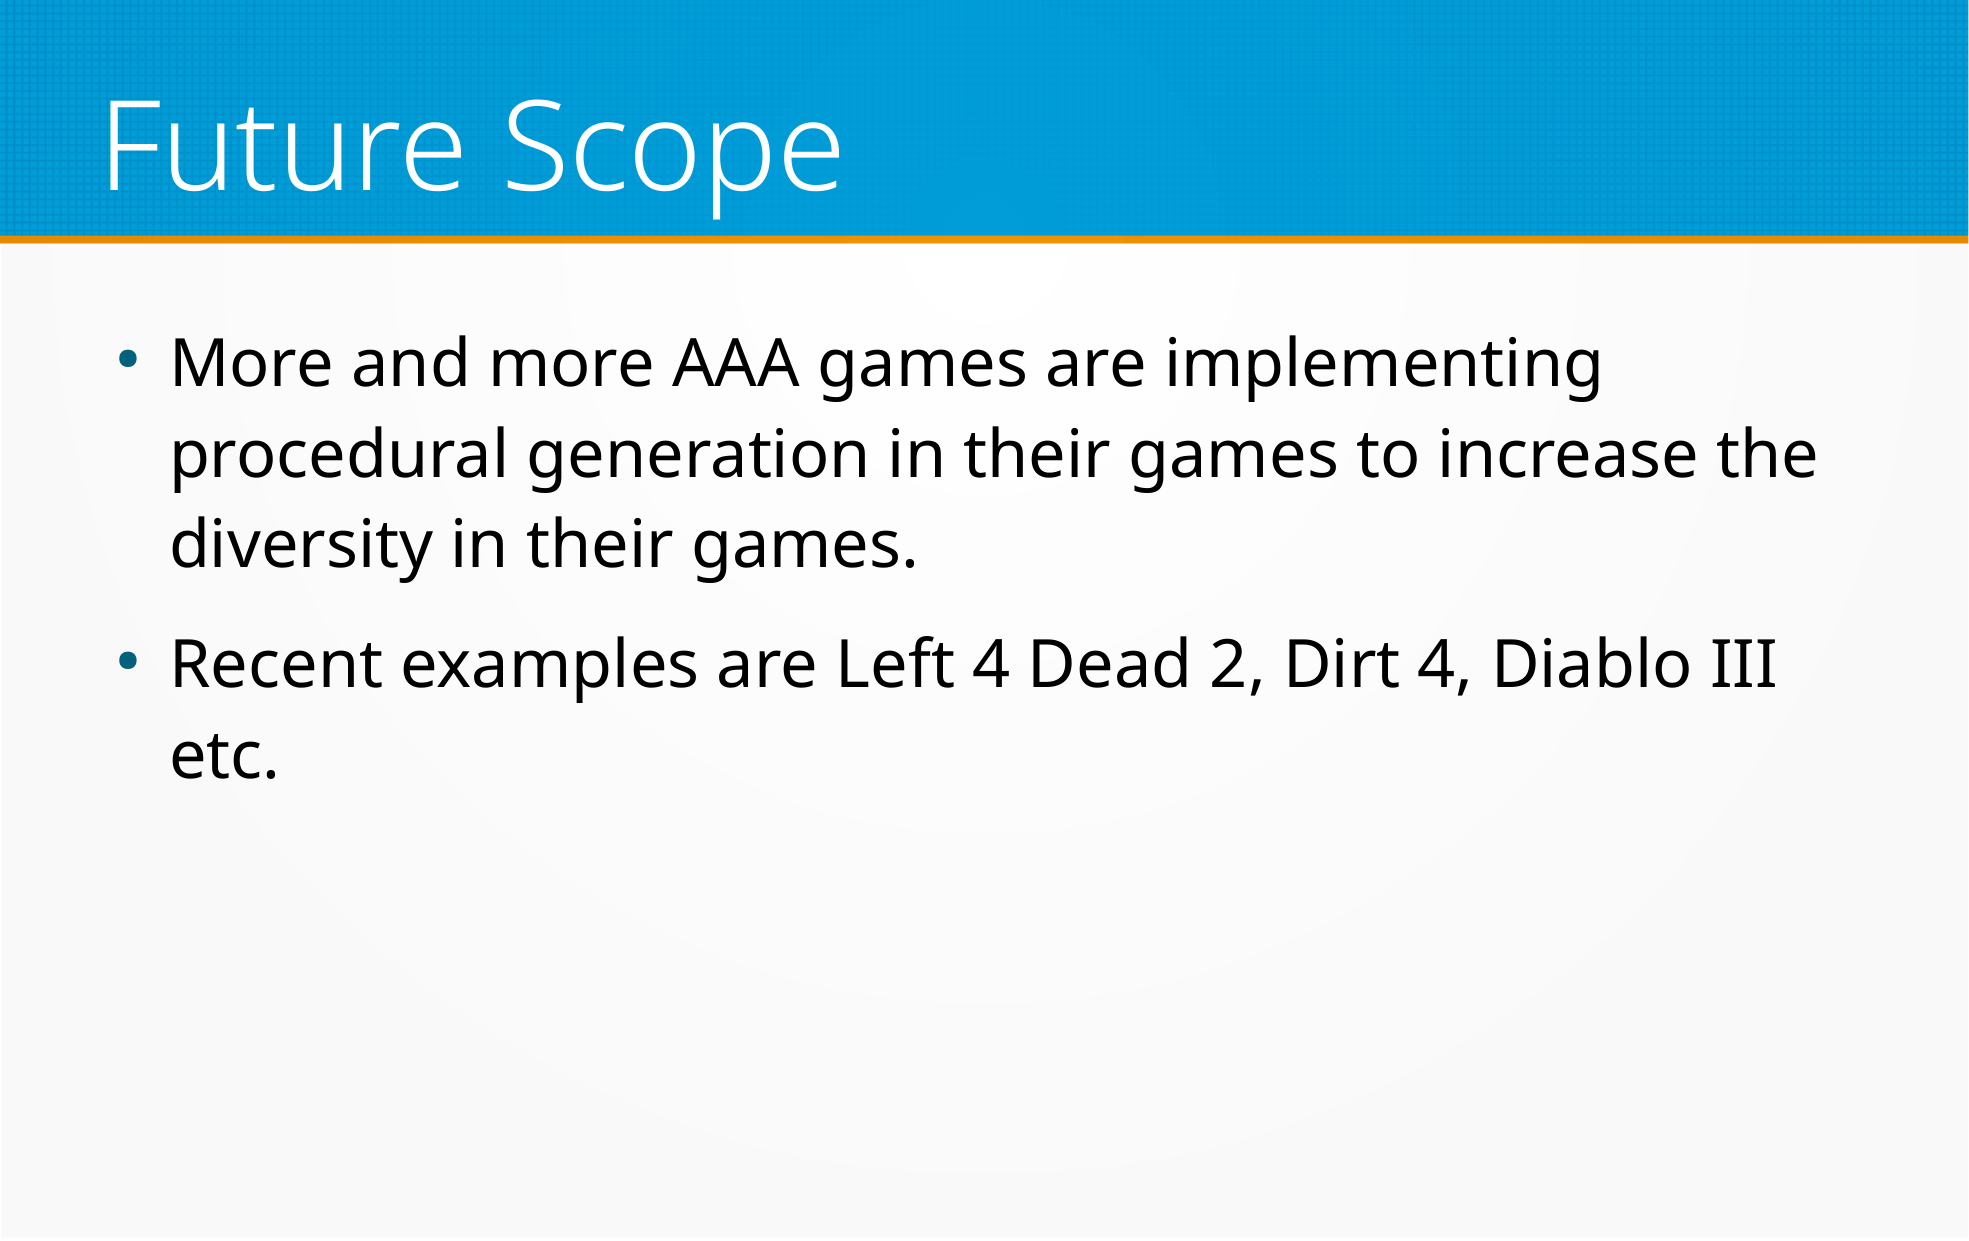

# Future Scope
More and more AAA games are implementing procedural generation in their games to increase the diversity in their games.
Recent examples are Left 4 Dead 2, Dirt 4, Diablo III etc.